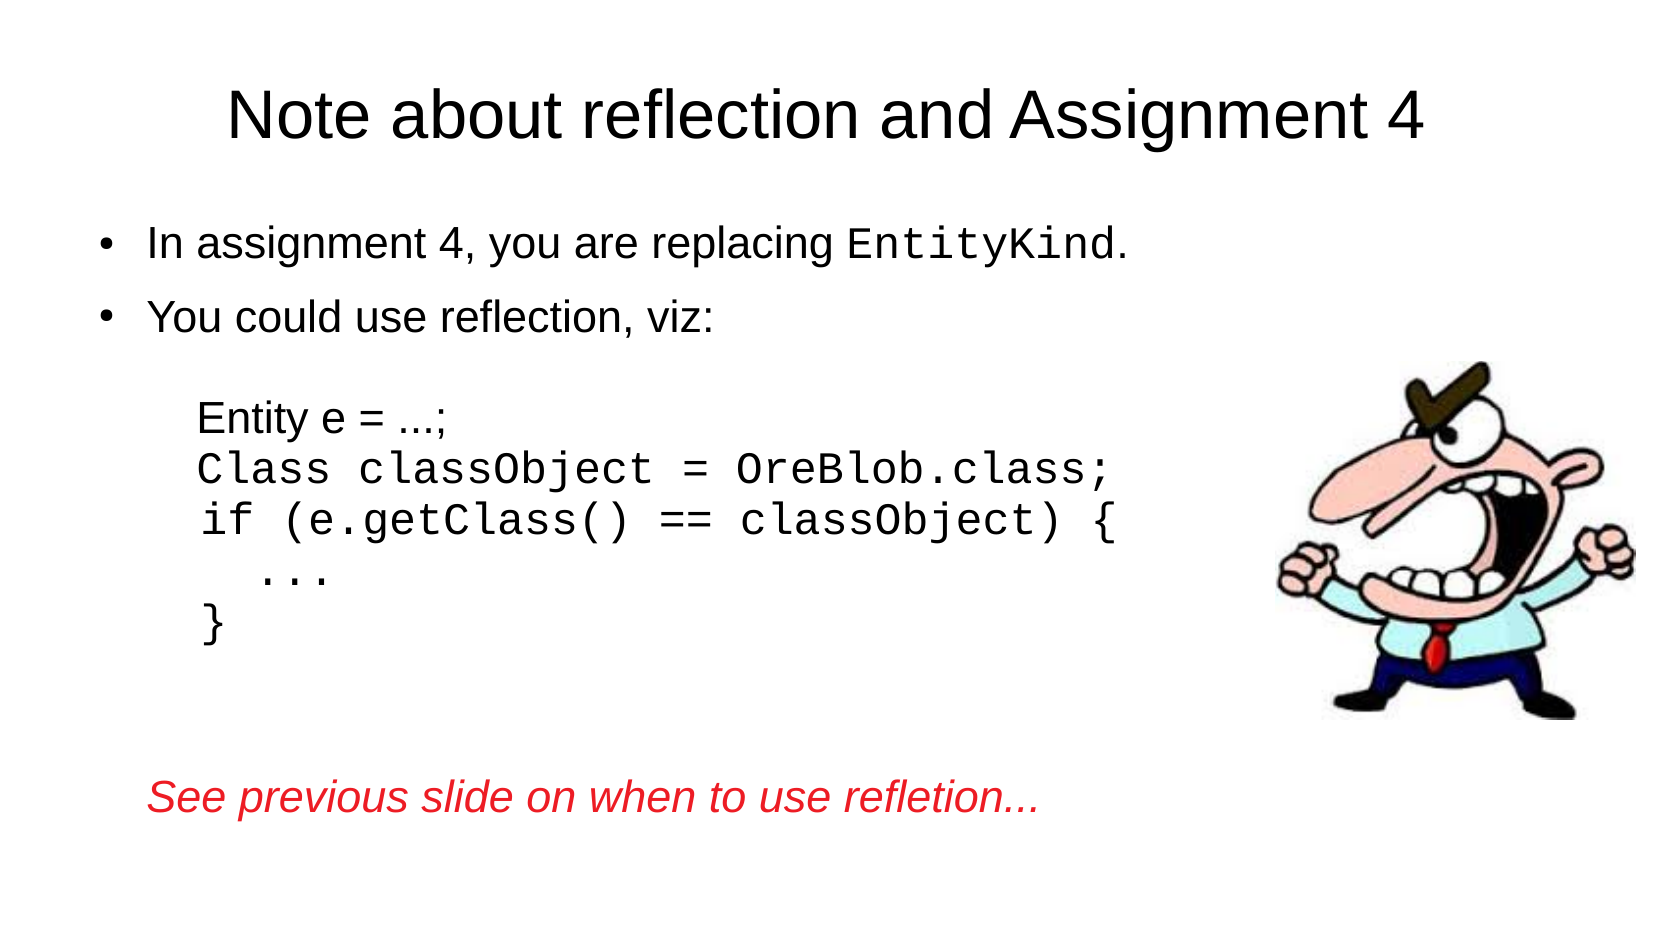

# Note about reflection and Assignment 4
In assignment 4, you are replacing EntityKind.
You could use reflection, viz:
 Entity e = ...;
 Class classObject = OreBlob.class;
 if (e.getClass() == classObject) {
 ...
 }
See previous slide on when to use refletion...